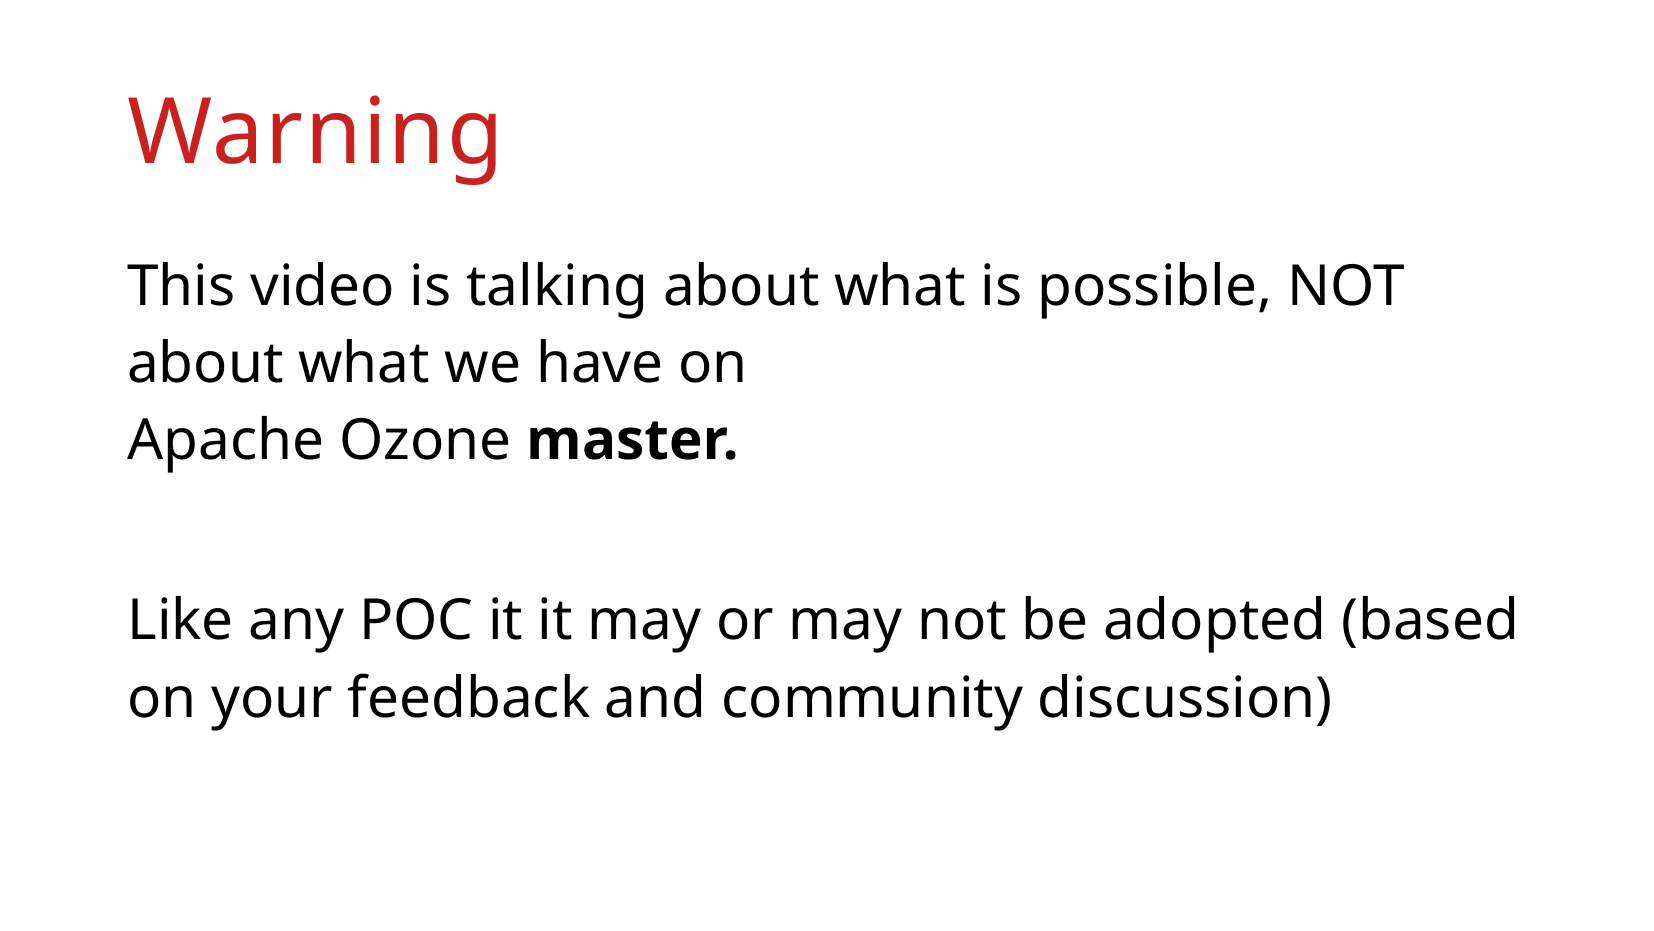

# Warning
This video is talking about what is possible, NOT about what we have on
Apache Ozone master.
Like any POC it it may or may not be adopted (based on your feedback and community discussion)